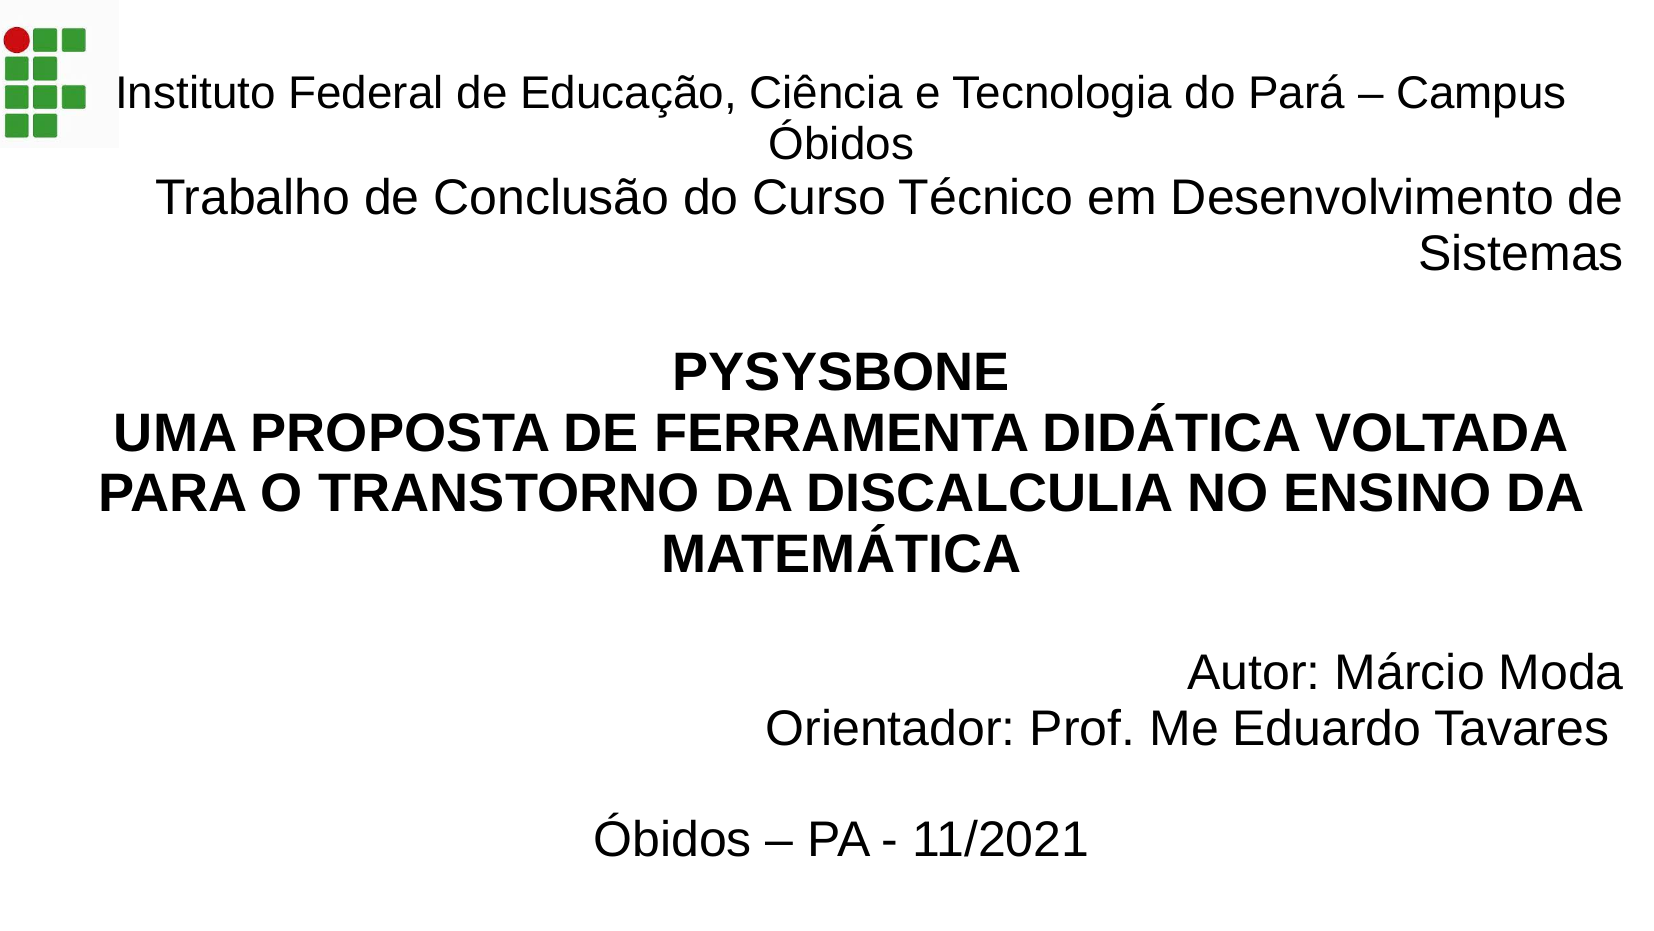

# Instituto Federal de Educação, Ciência e Tecnologia do Pará – Campus Óbidos
Trabalho de Conclusão do Curso Técnico em Desenvolvimento de Sistemas
PYSYSBONE
UMA PROPOSTA DE FERRAMENTA DIDÁTICA VOLTADA PARA O TRANSTORNO DA DISCALCULIA NO ENSINO DA MATEMÁTICA
Autor: Márcio Moda
Orientador: Prof. Me Eduardo Tavares
Óbidos – PA - 11/2021